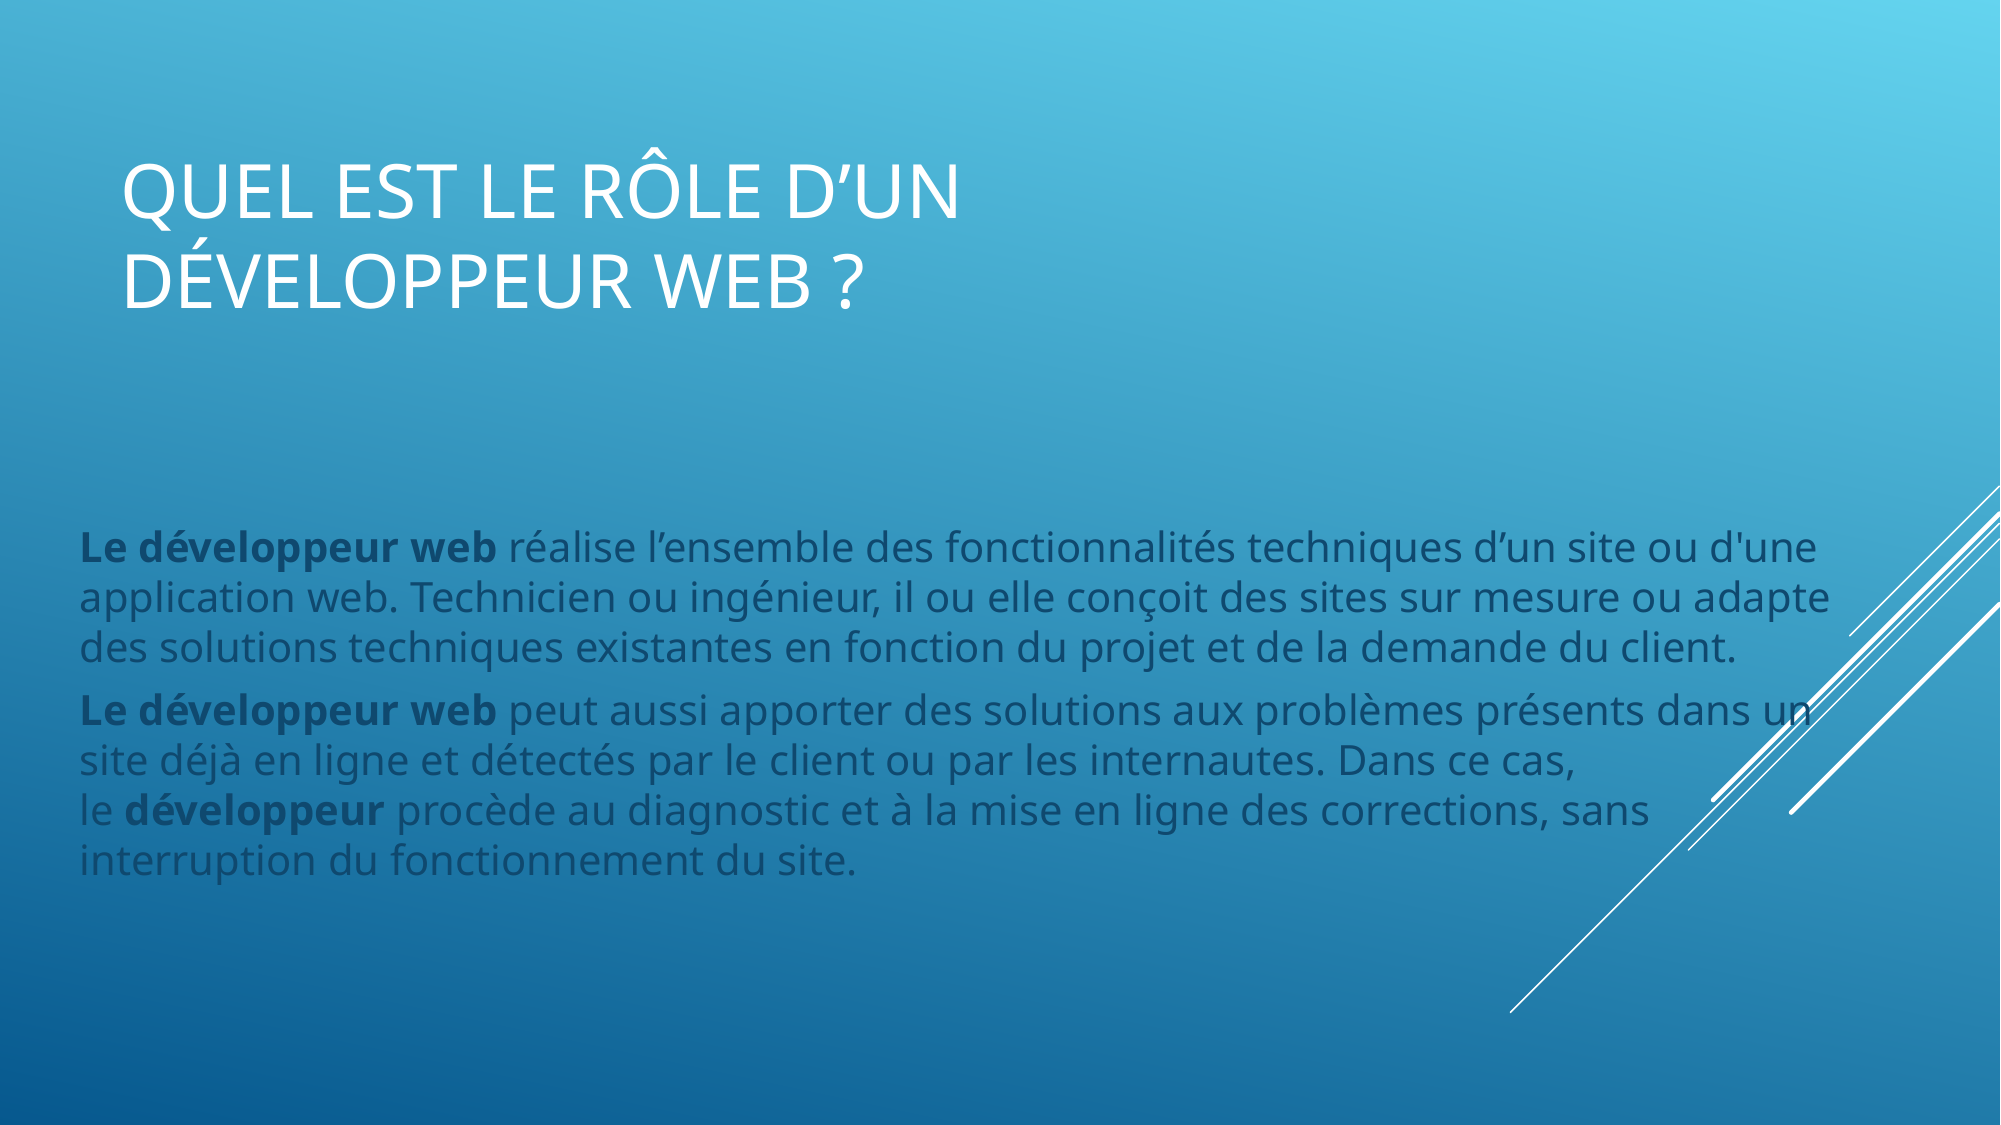

Quel est le rôle d’un développeur web ?
# Le développeur web réalise l’ensemble des fonctionnalités techniques d’un site ou d'une application web. Technicien ou ingénieur, il ou elle conçoit des sites sur mesure ou adapte des solutions techniques existantes en fonction du projet et de la demande du client.
Le développeur web peut aussi apporter des solutions aux problèmes présents dans un site déjà en ligne et détectés par le client ou par les internautes. Dans ce cas, le développeur procède au diagnostic et à la mise en ligne des corrections, sans interruption du fonctionnement du site.